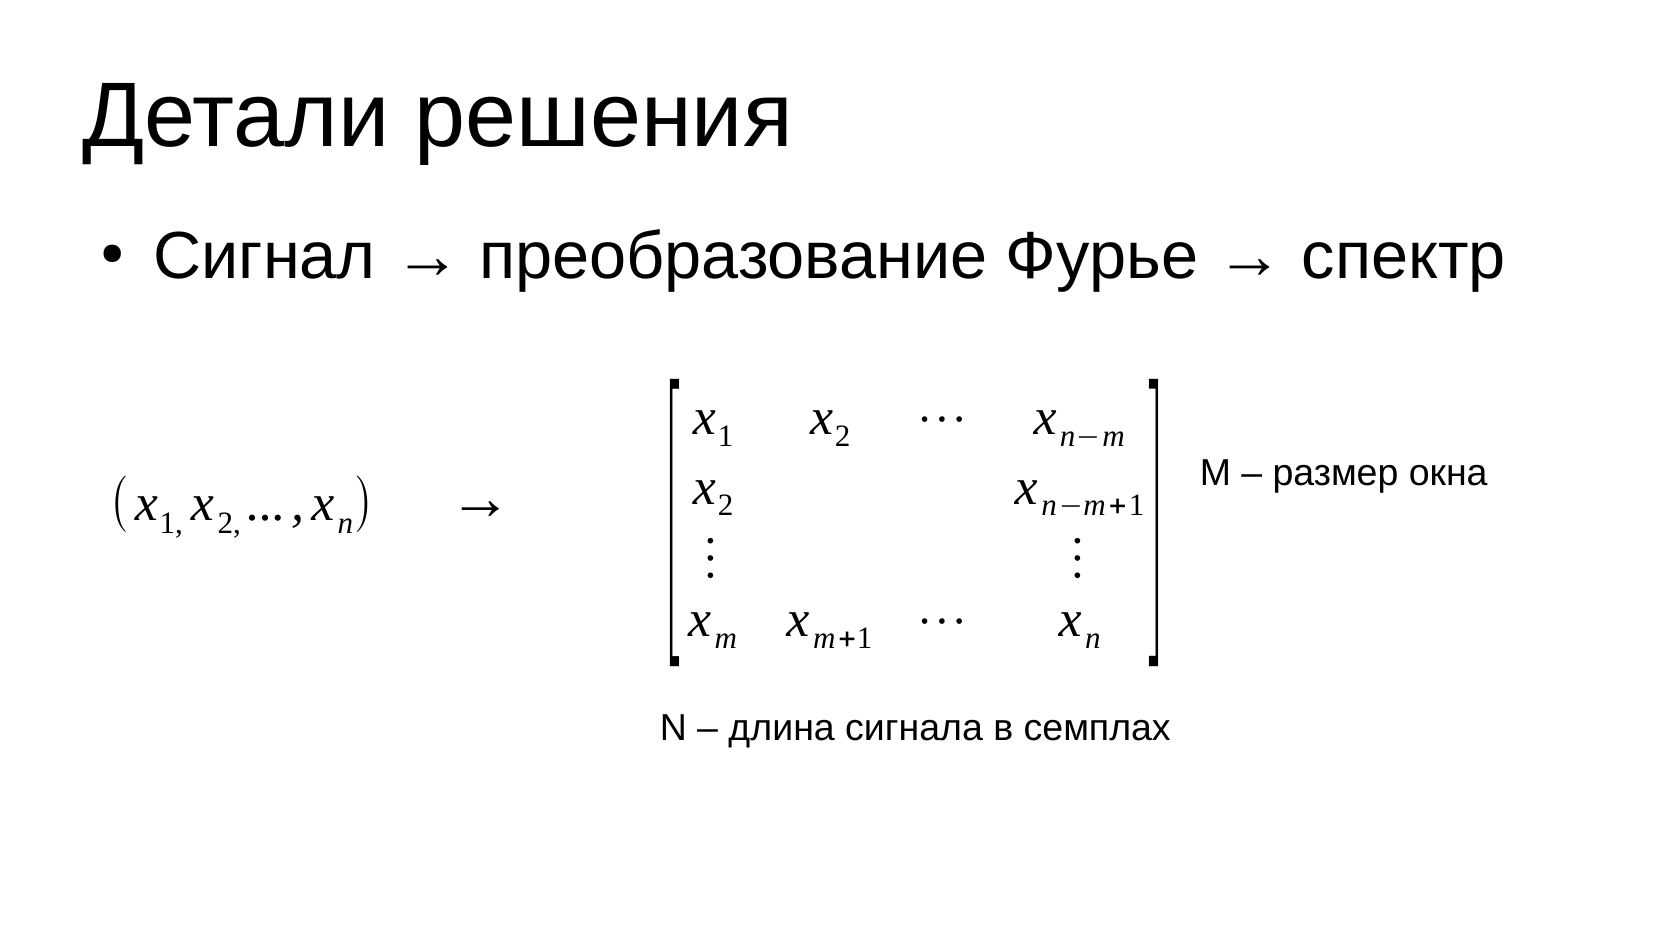

# Детали решения
Сигнал → преобразование Фурье → спектр
M – размер окна
→
N – длина сигнала в семплах